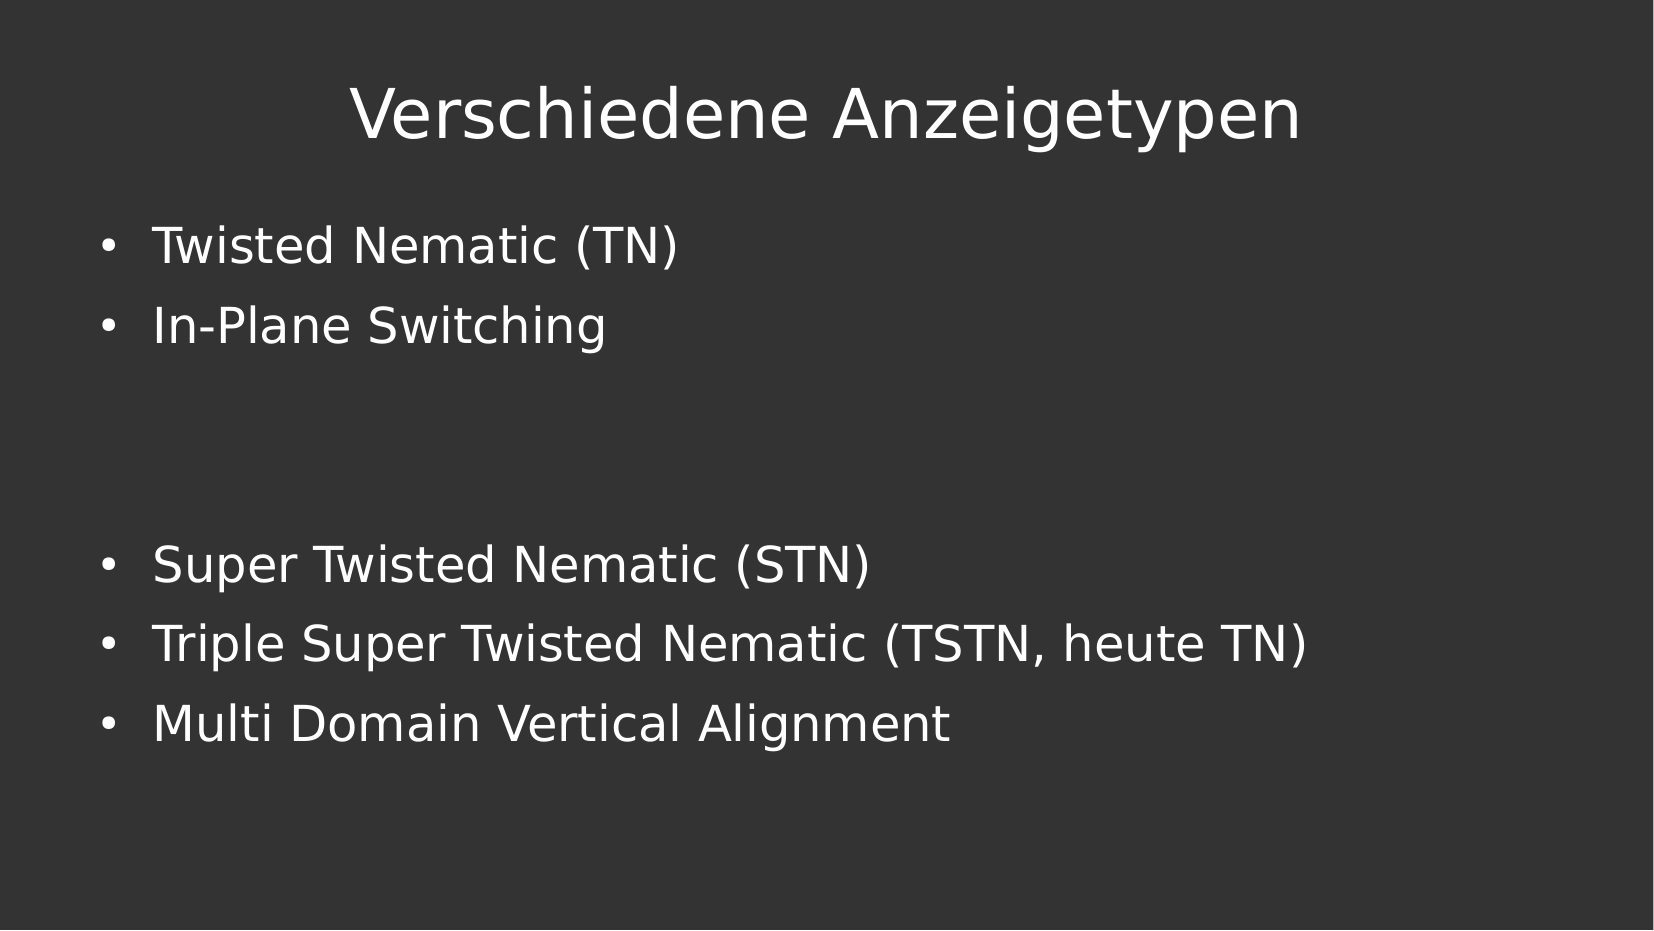

# Verschiedene Anzeigetypen
Twisted Nematic (TN)
In-Plane Switching
Super Twisted Nematic (STN)
Triple Super Twisted Nematic (TSTN, heute TN)
Multi Domain Vertical Alignment